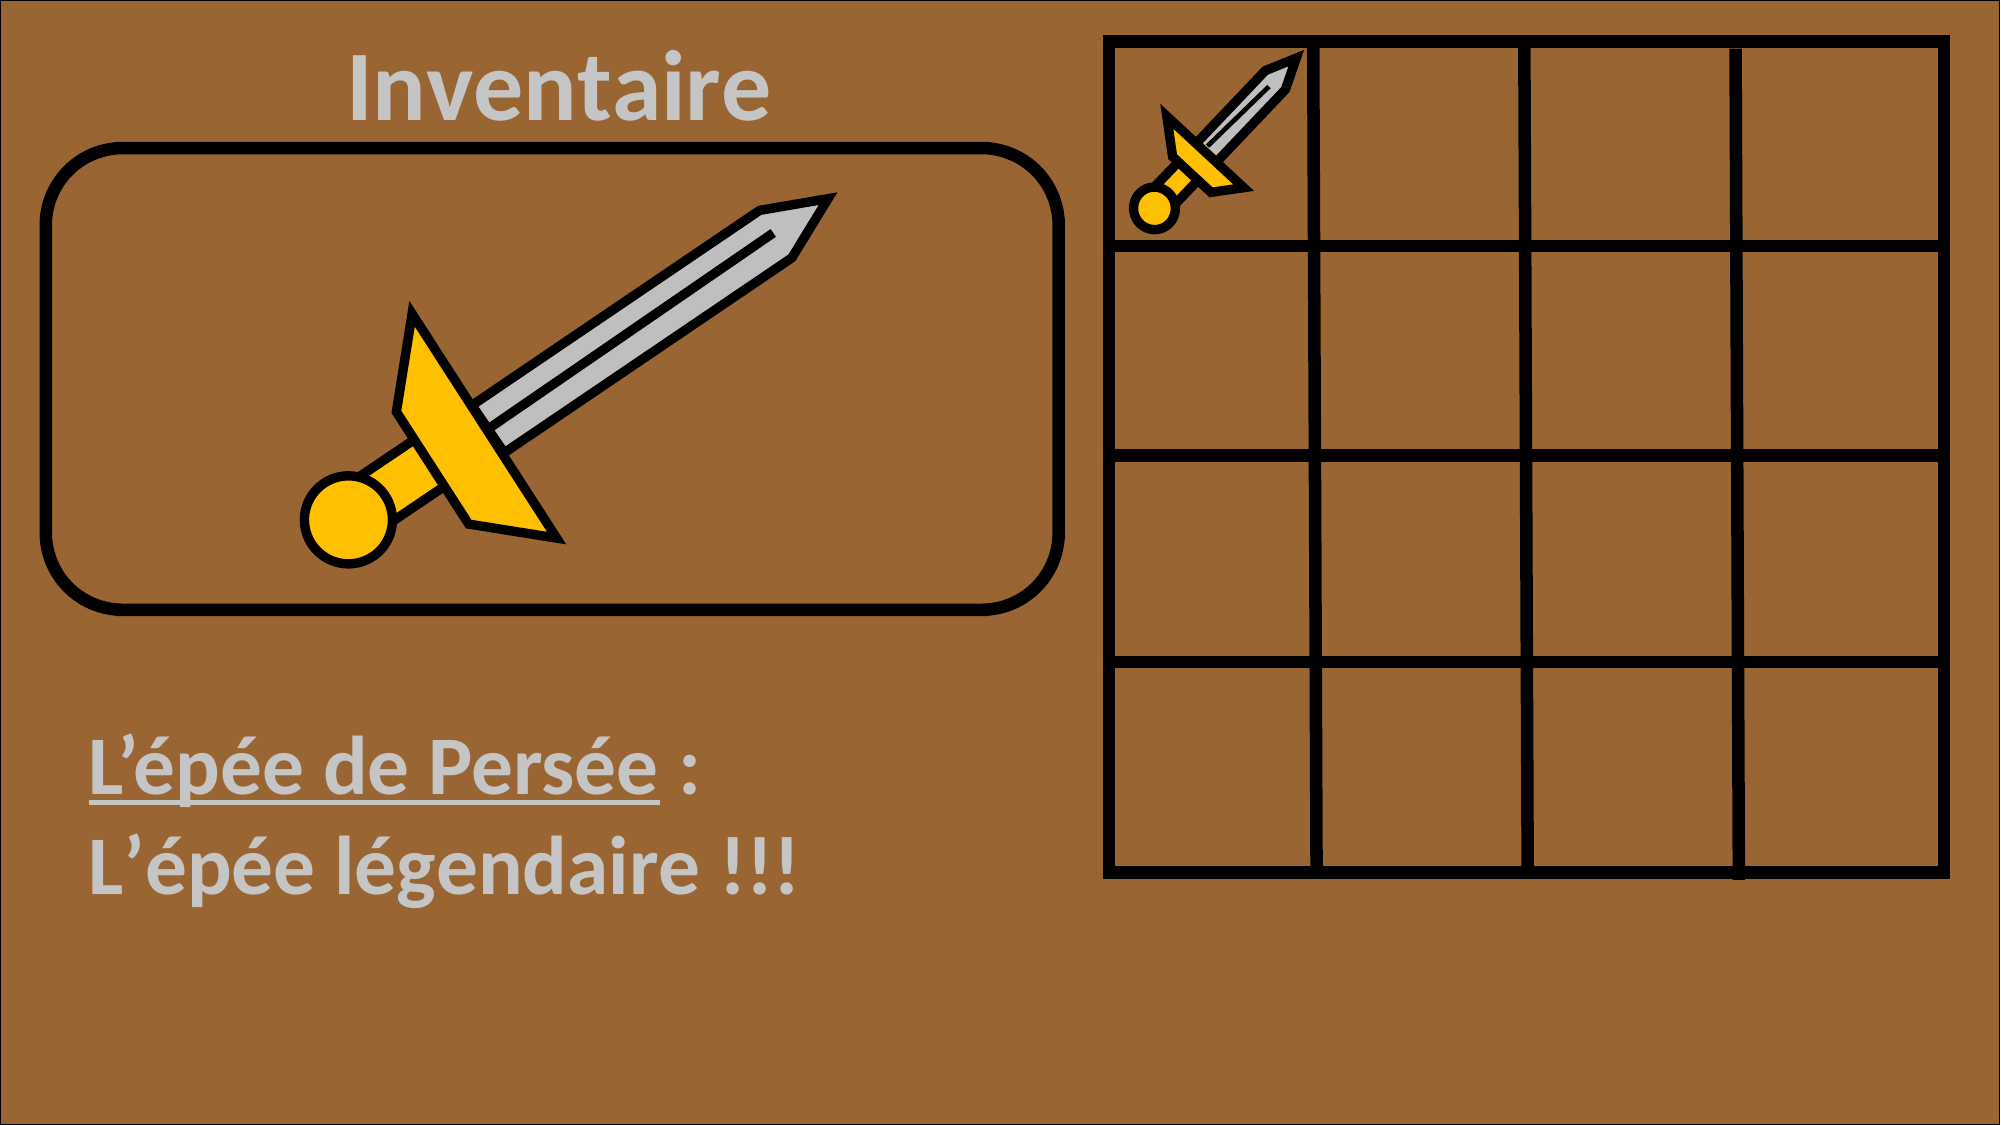

Inventaire
L’épée de Persée :
L’épée légendaire !!!